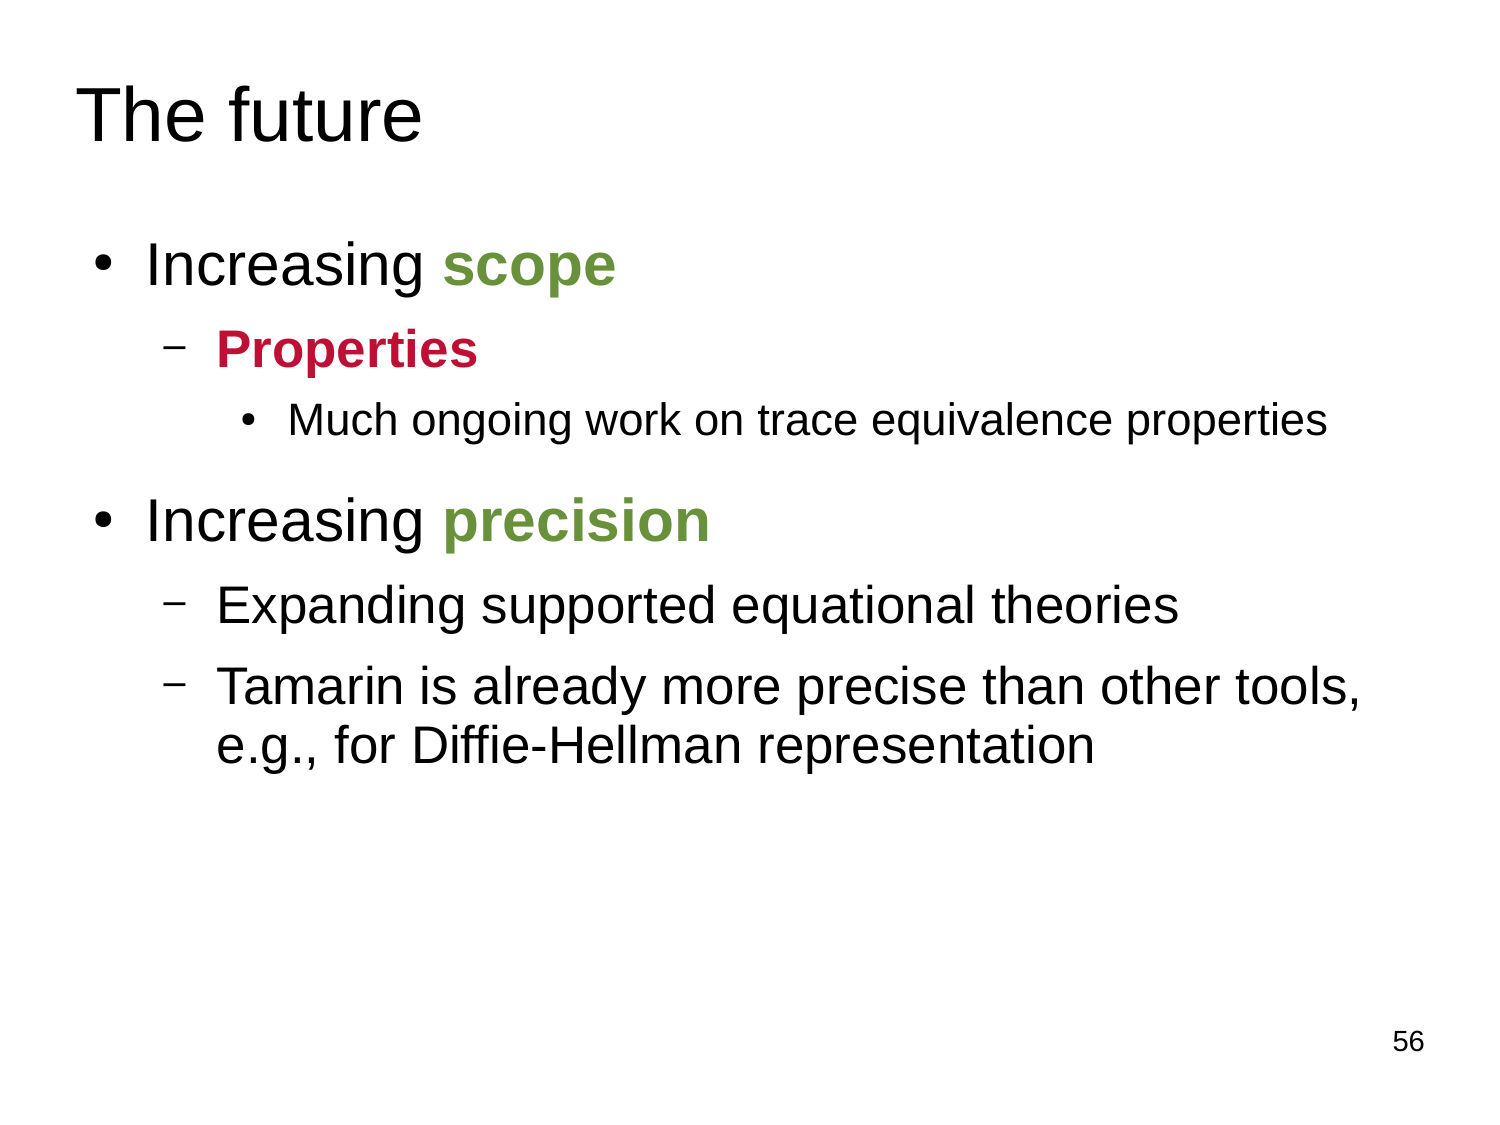

# The future
Increasing scope
Properties
Much ongoing work on trace equivalence properties
Increasing precision
Expanding supported equational theories
Tamarin is already more precise than other tools, e.g., for Diffie-Hellman representation
56